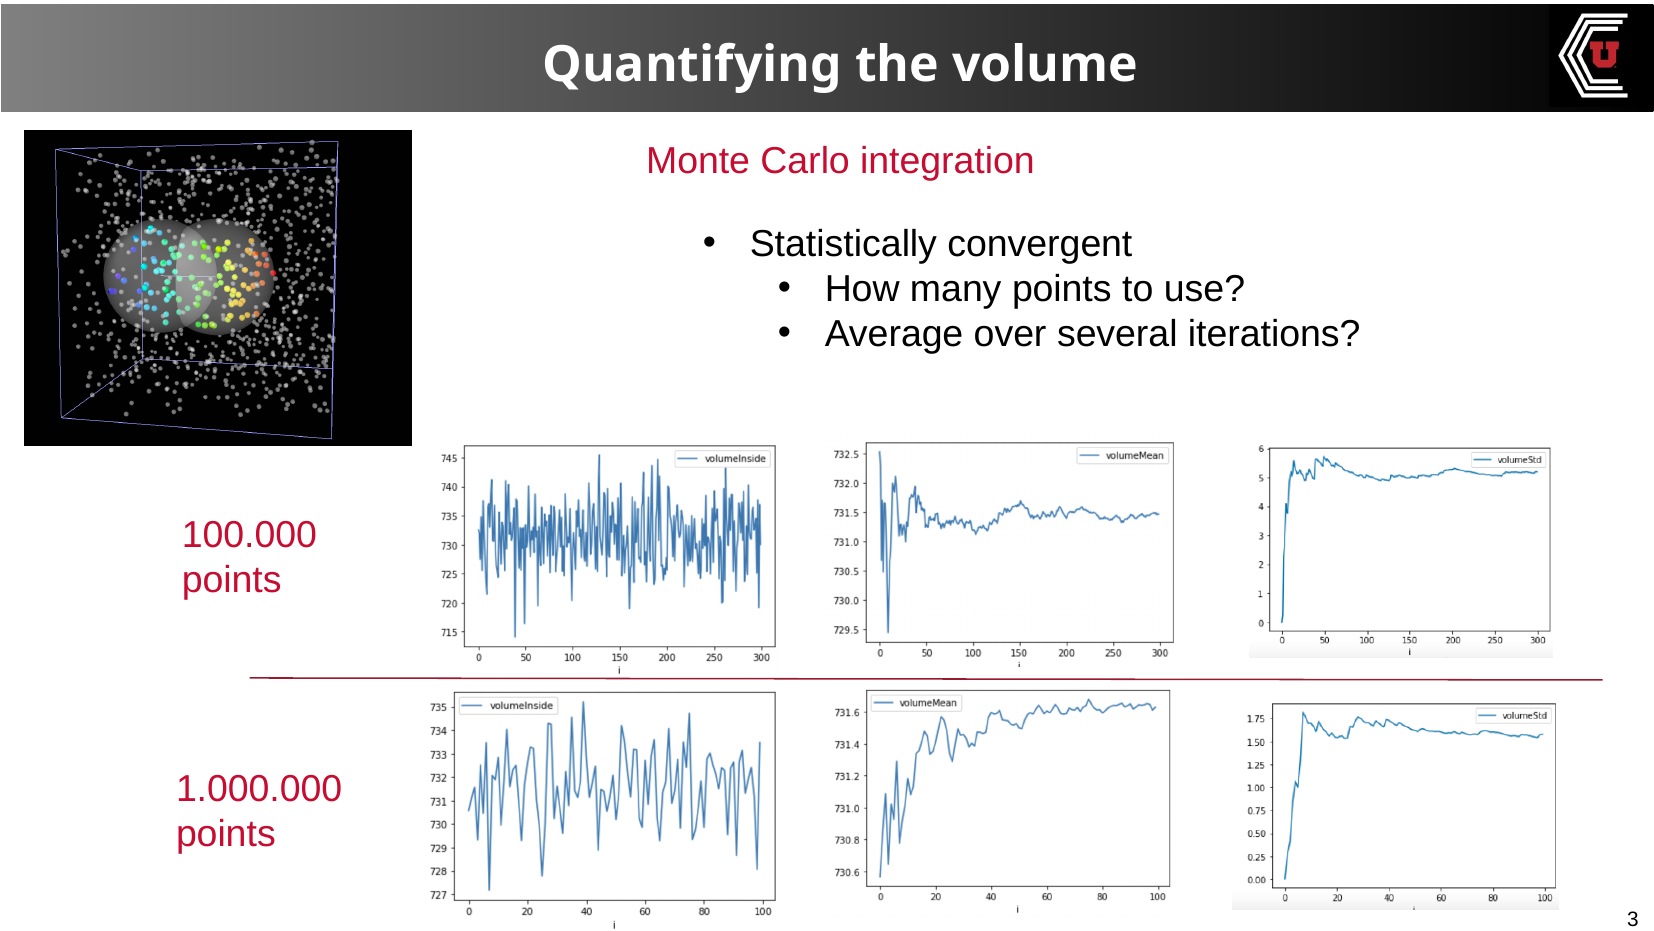

# Quantifying the volume
Monte Carlo integration
Statistically convergent
How many points to use?
Average over several iterations?
100.000
points
1.000.000
points